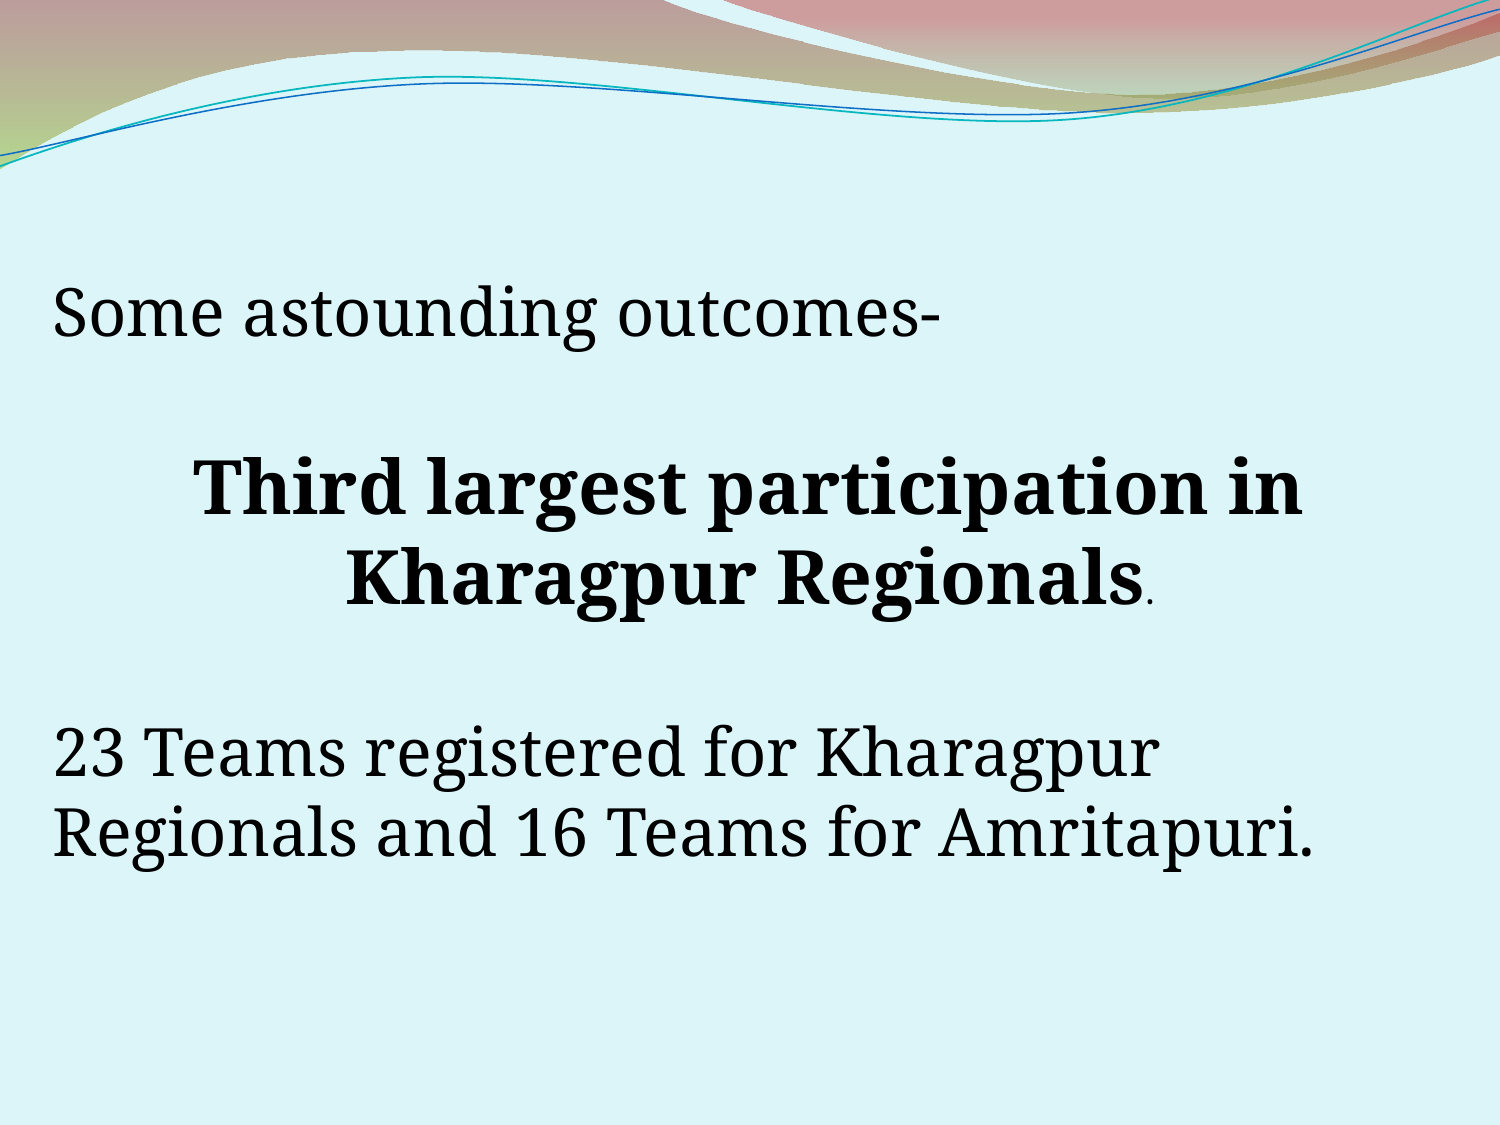

Some astounding outcomes-
Third largest participation in Kharagpur Regionals.
23 Teams registered for Kharagpur Regionals and 16 Teams for Amritapuri.